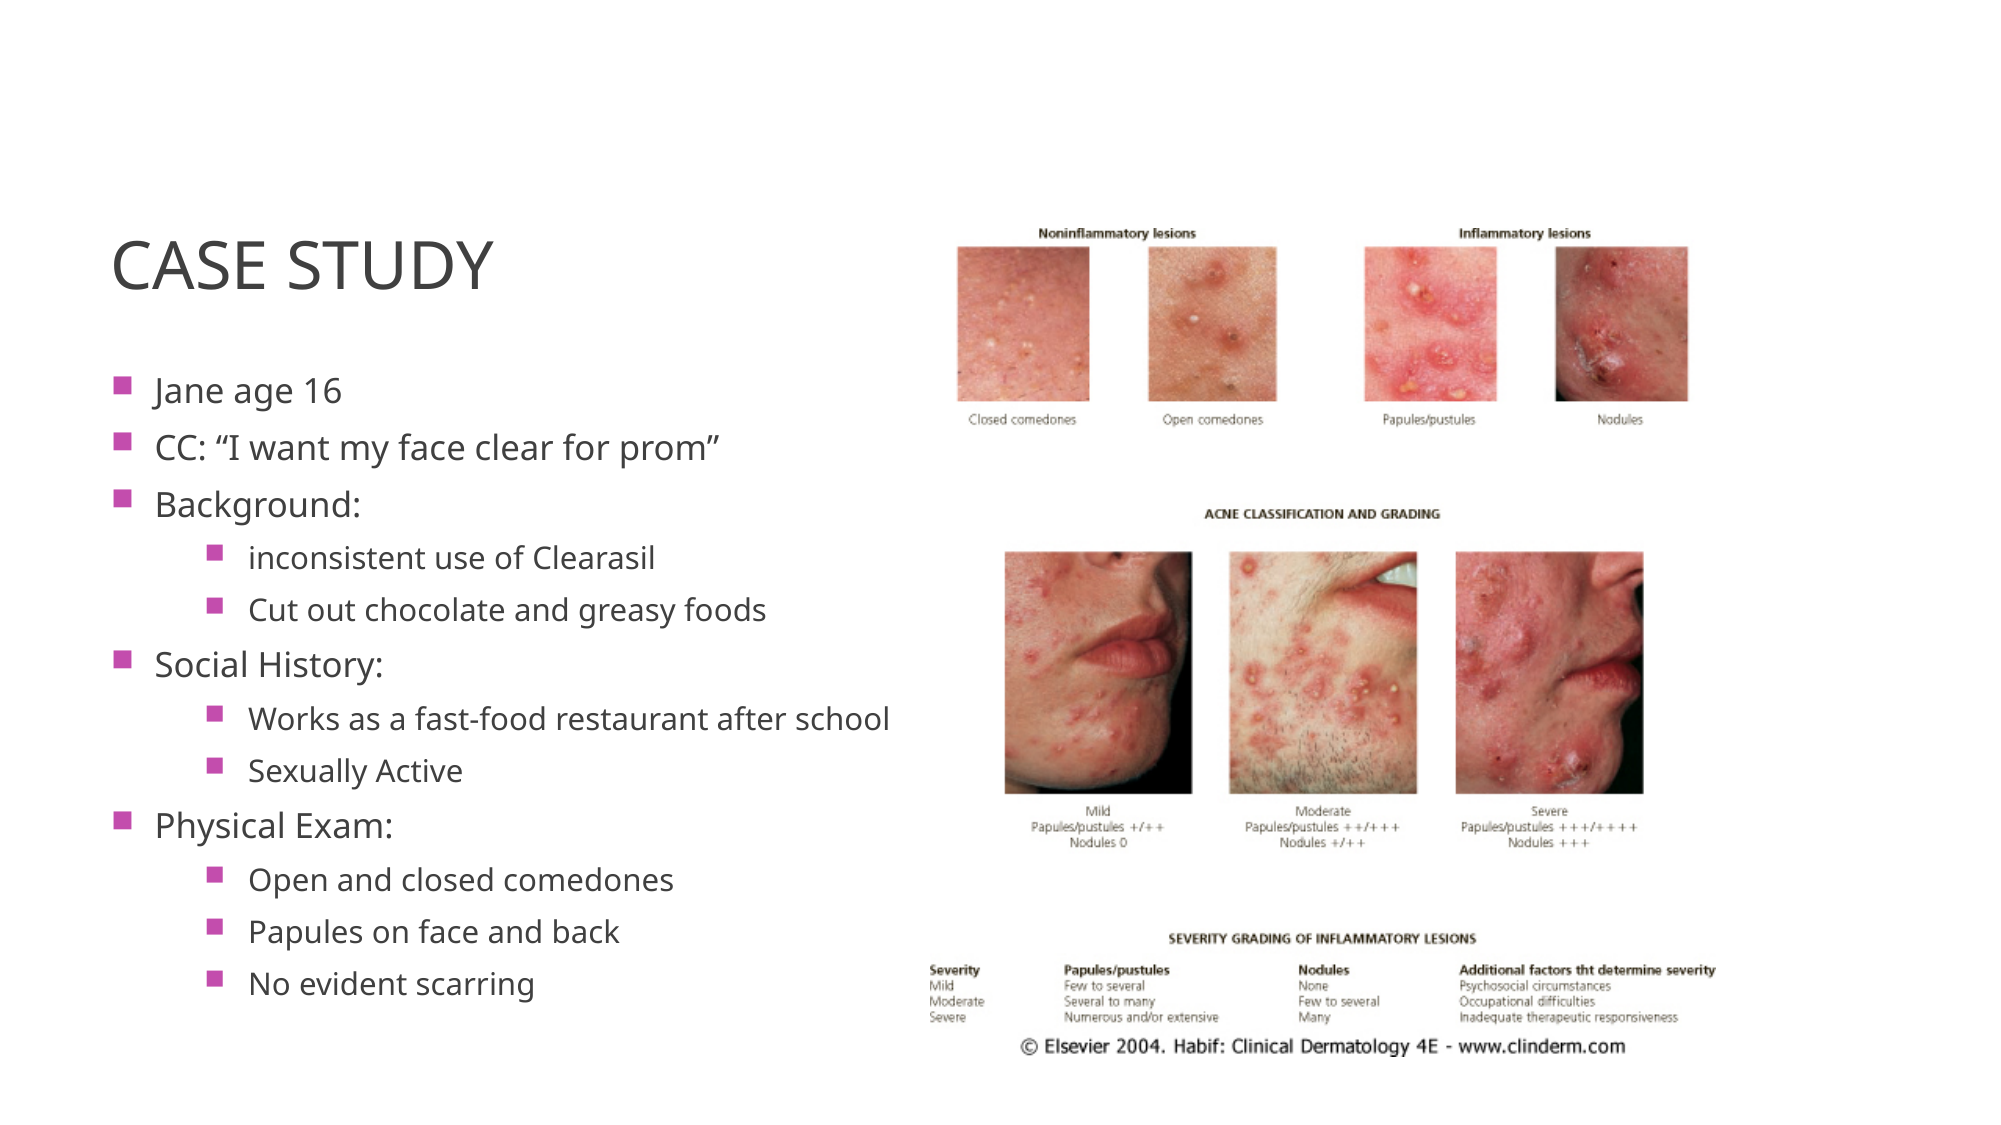

# Case Study
Jane age 16
CC: “I want my face clear for prom”
Background:
inconsistent use of Clearasil
Cut out chocolate and greasy foods
Social History:
Works as a fast-food restaurant after school
Sexually Active
Physical Exam:
Open and closed comedones
Papules on face and back
No evident scarring